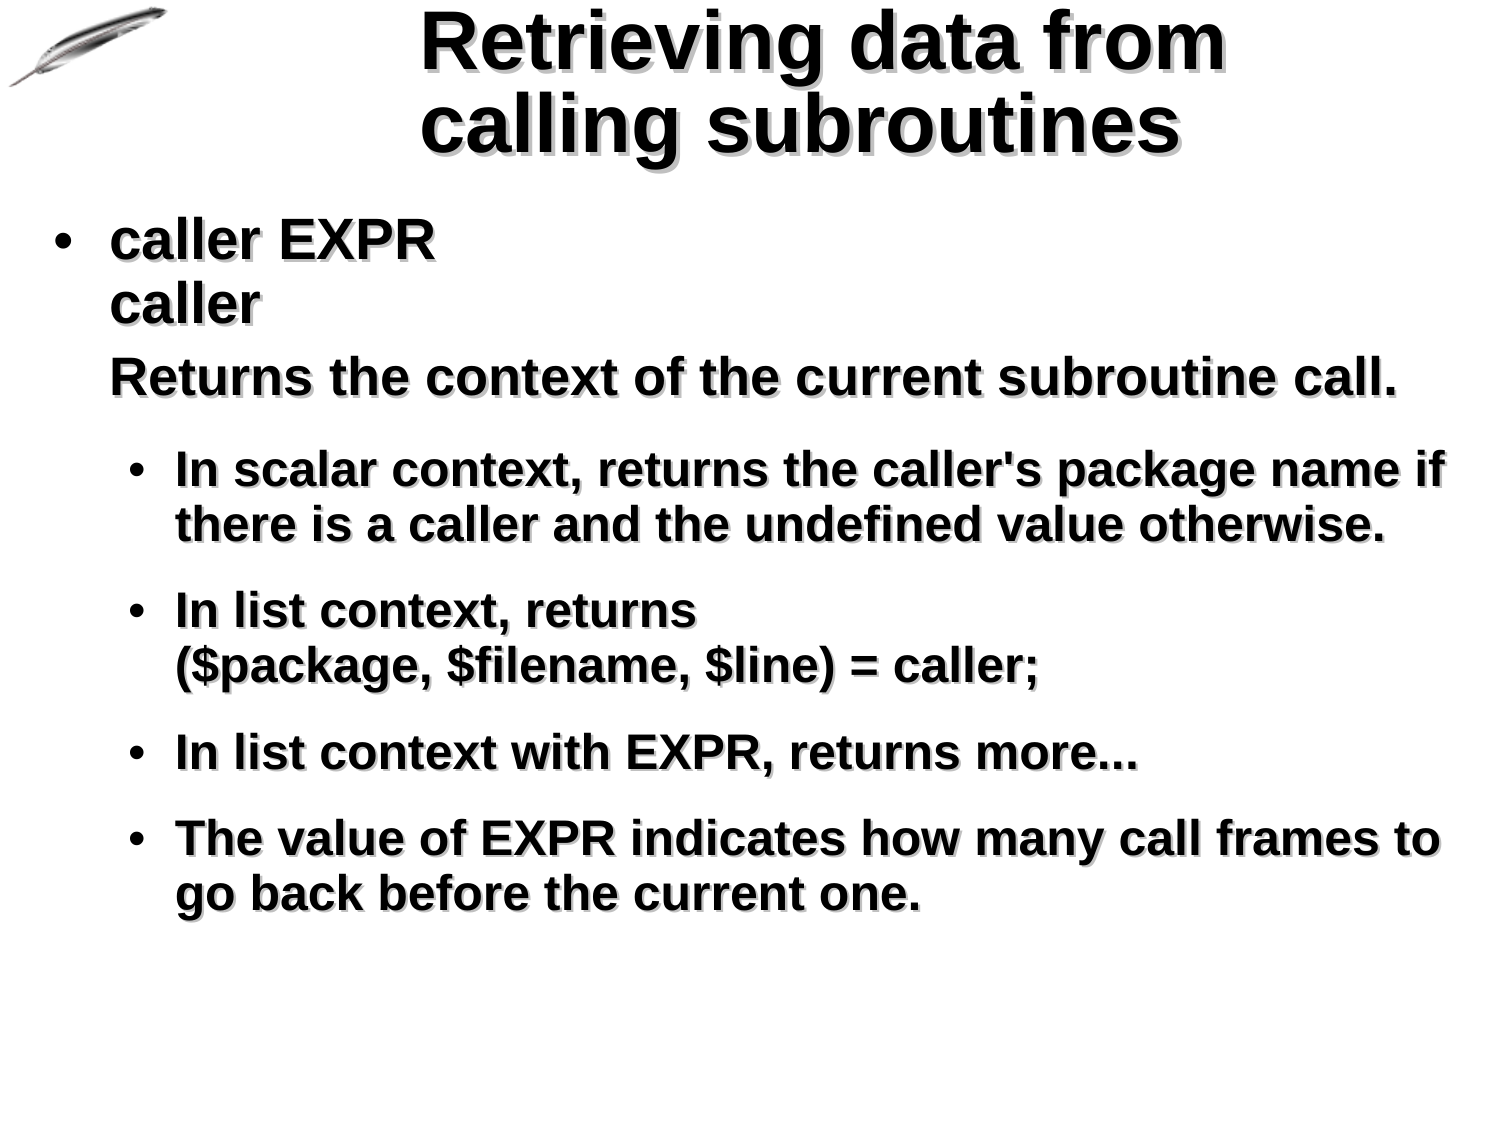

# Retrieving data from calling subroutines
caller EXPR
caller
Returns the context of the current subroutine call.
In scalar context, returns the caller's package name if there is a caller and the undefined value otherwise.
In list context, returns
($package, $filename, $line) = caller;
In list context with EXPR, returns more...
The value of EXPR indicates how many call frames to go back before the current one.